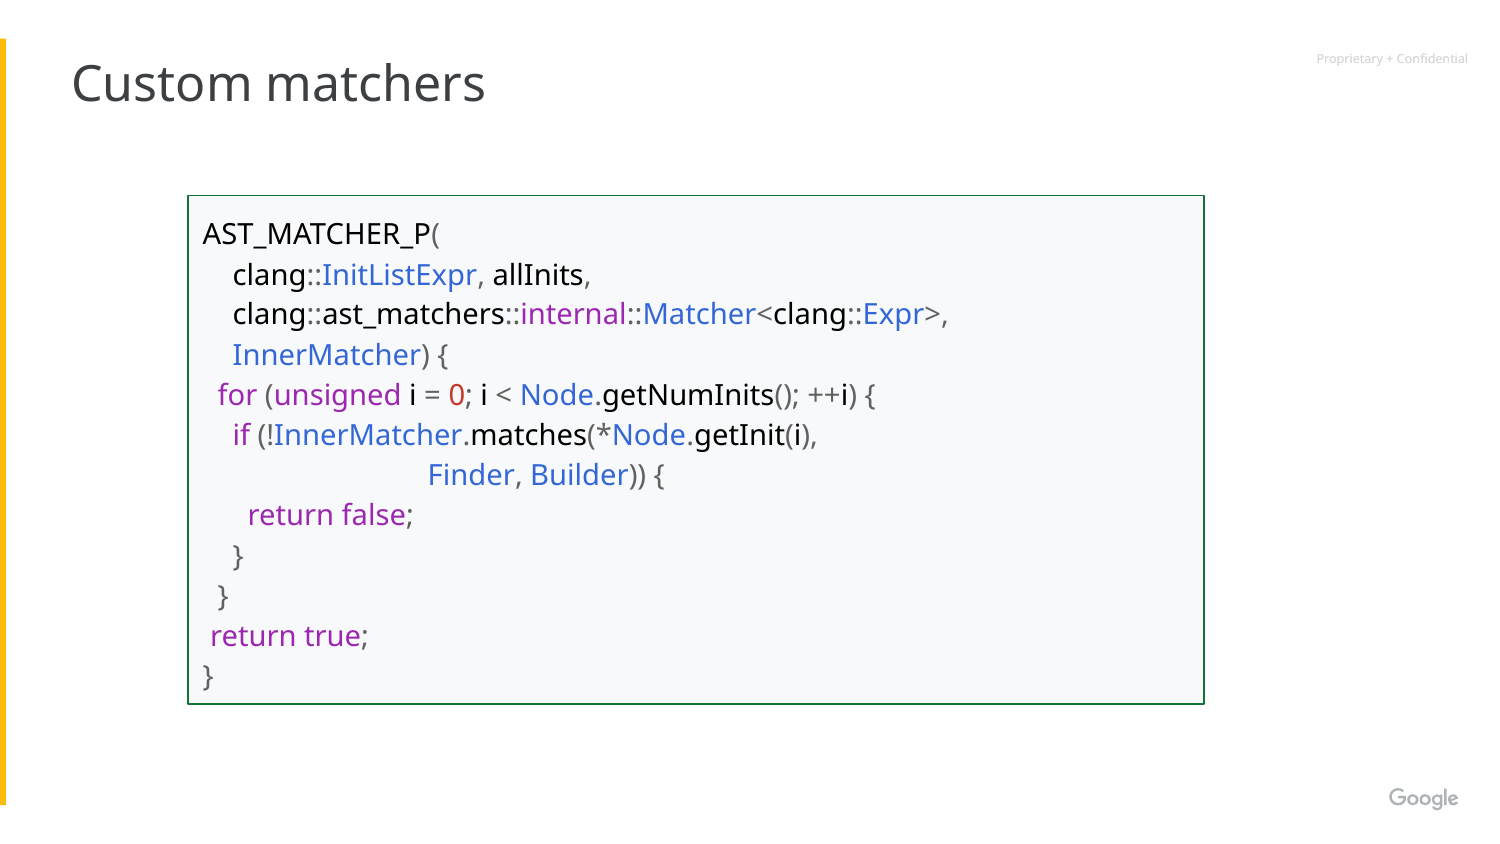

Custom matchers
# AST_MATCHER_P(
 clang::InitListExpr, allInits,
 clang::ast_matchers::internal::Matcher<clang::Expr>,
 InnerMatcher) {
 for (unsigned i = 0; i < Node.getNumInits(); ++i) {
 if (!InnerMatcher.matches(*Node.getInit(i),
 Finder, Builder)) {
 return false;
 }
 }
 return true;
}